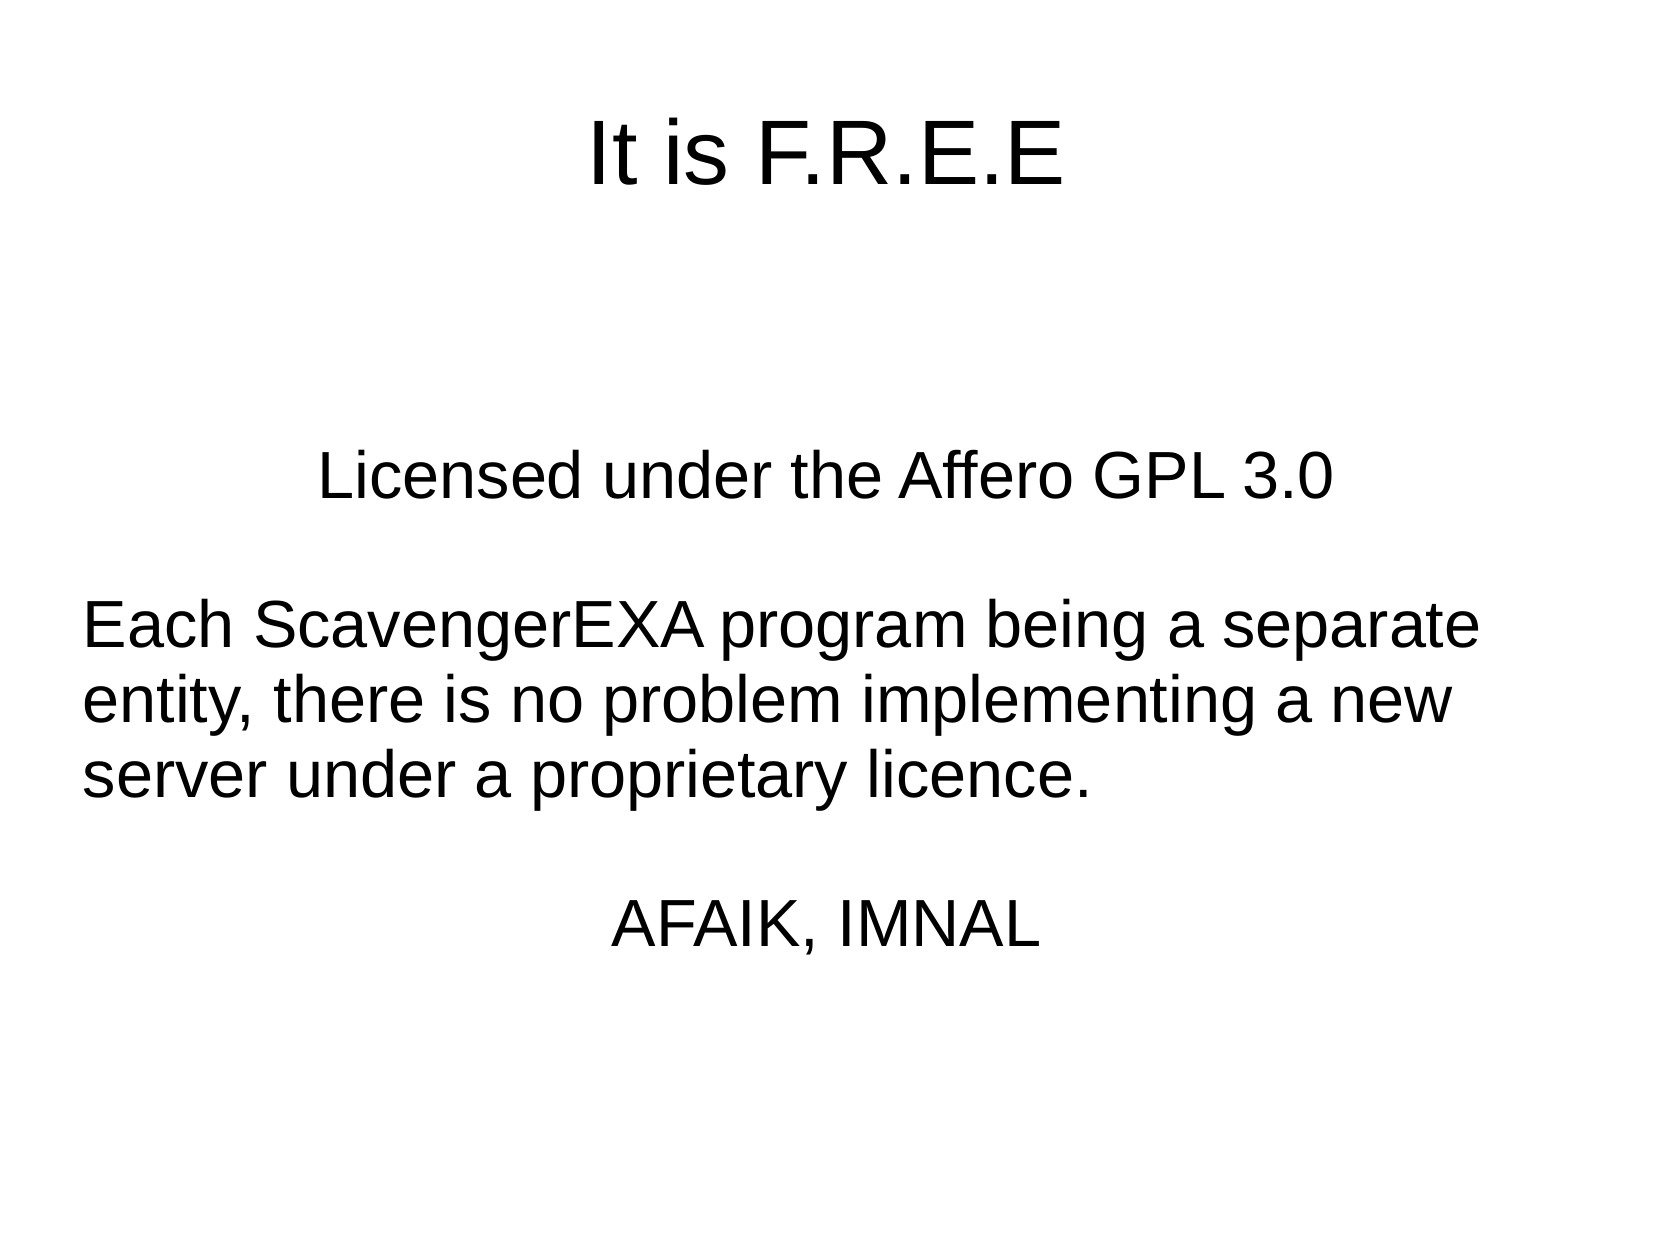

# It is F.R.E.E
Licensed under the Affero GPL 3.0
Each ScavengerEXA program being a separate entity, there is no problem implementing a new server under a proprietary licence.
AFAIK, IMNAL